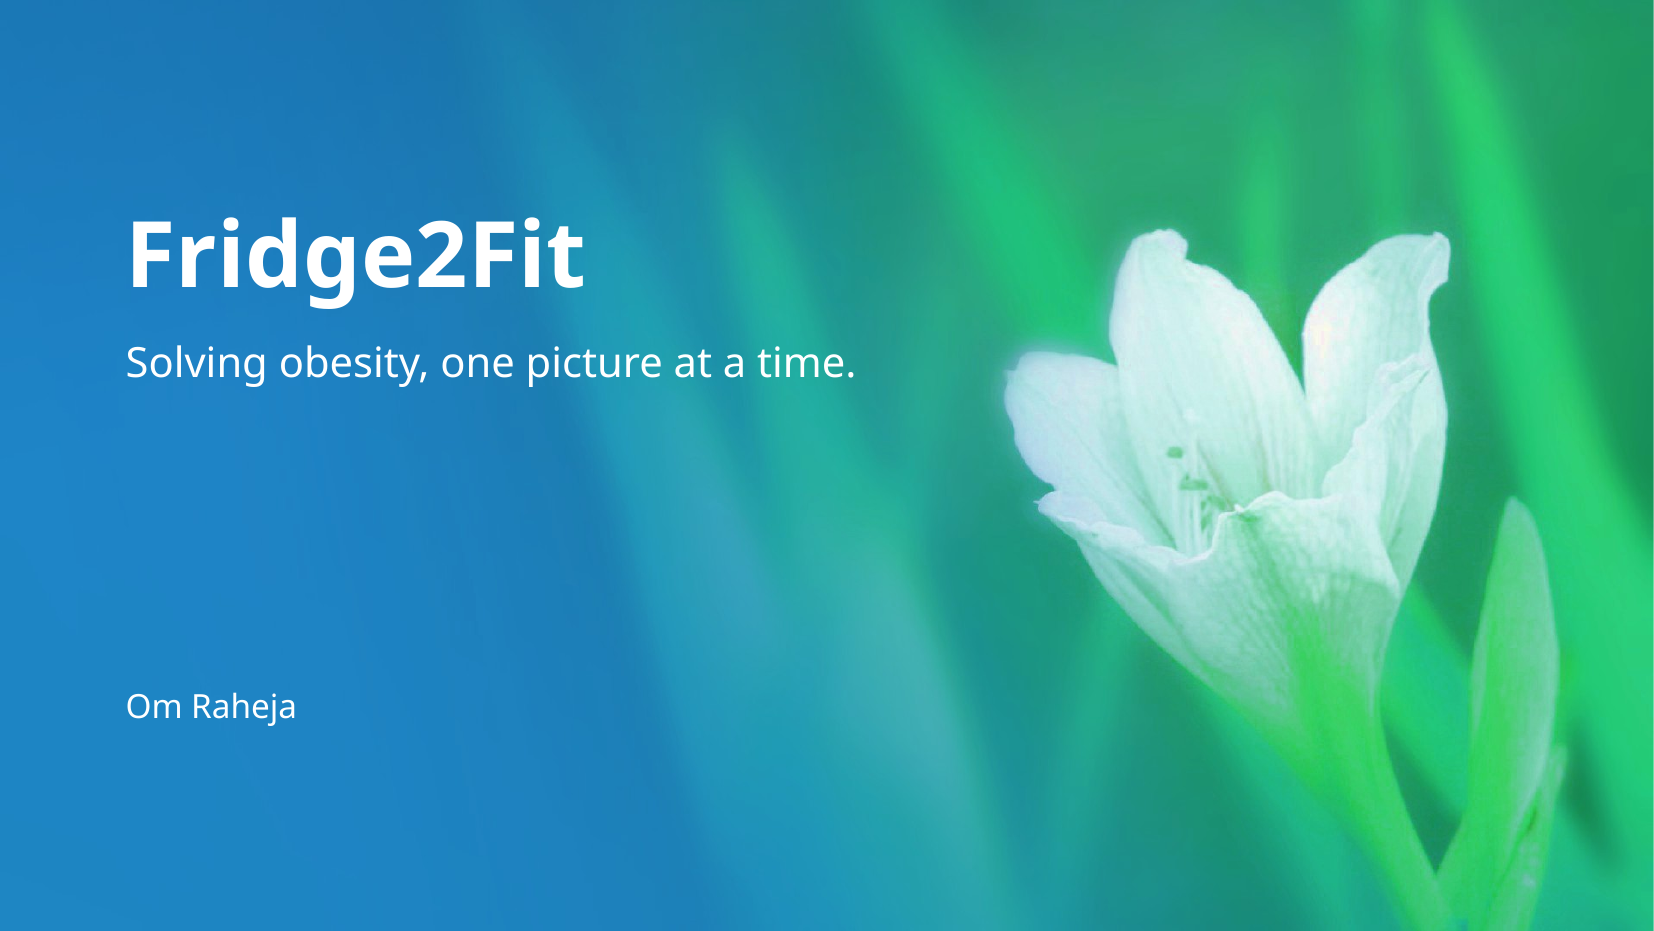

Fridge2Fit
Solving obesity, one picture at a time.
Om Raheja